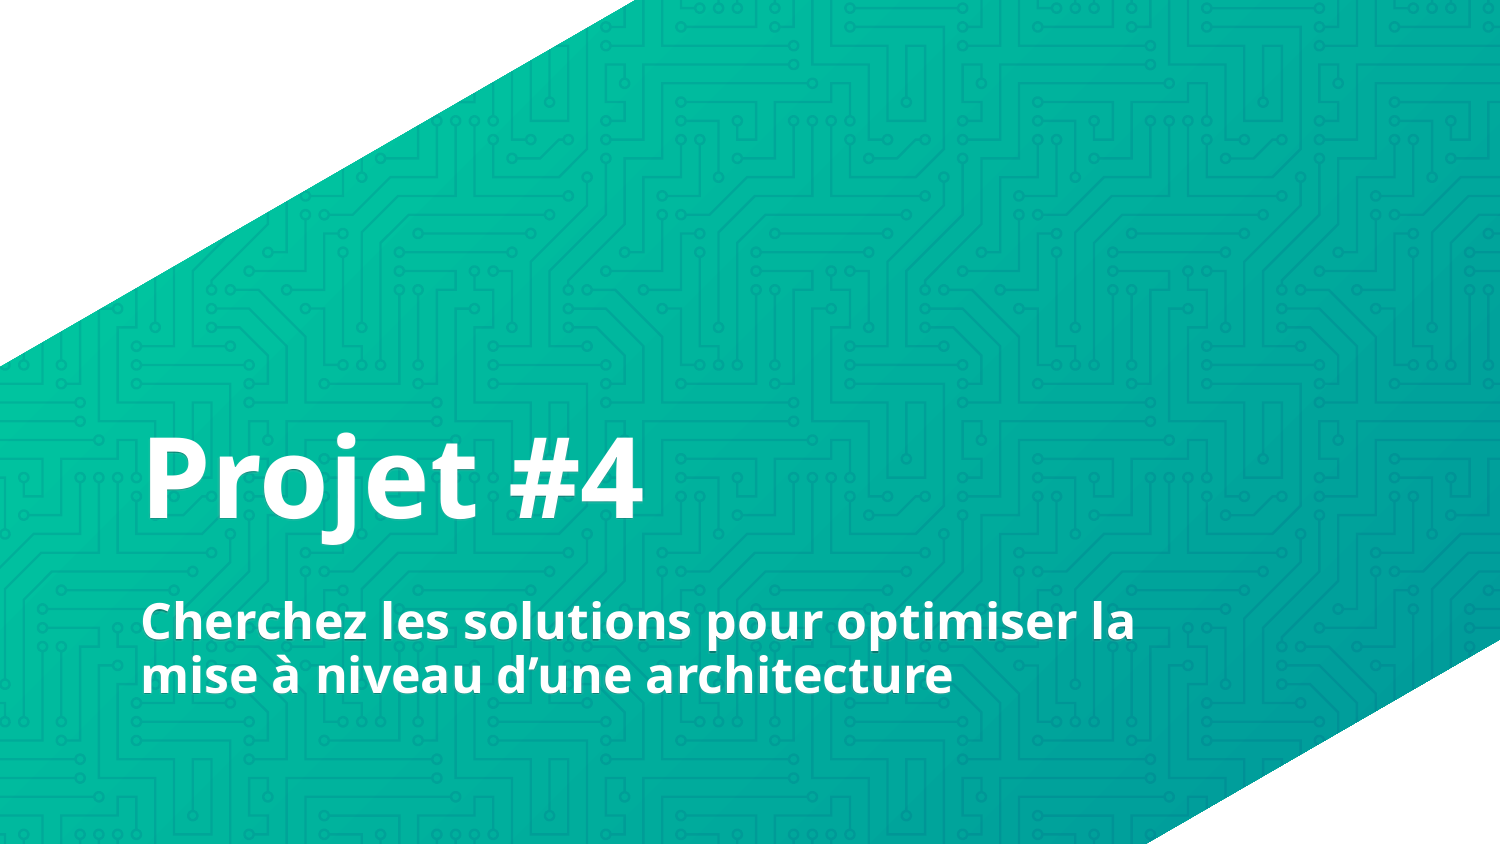

# Projet #4 Cherchez les solutions pour optimiser la mise à niveau d’une architecture